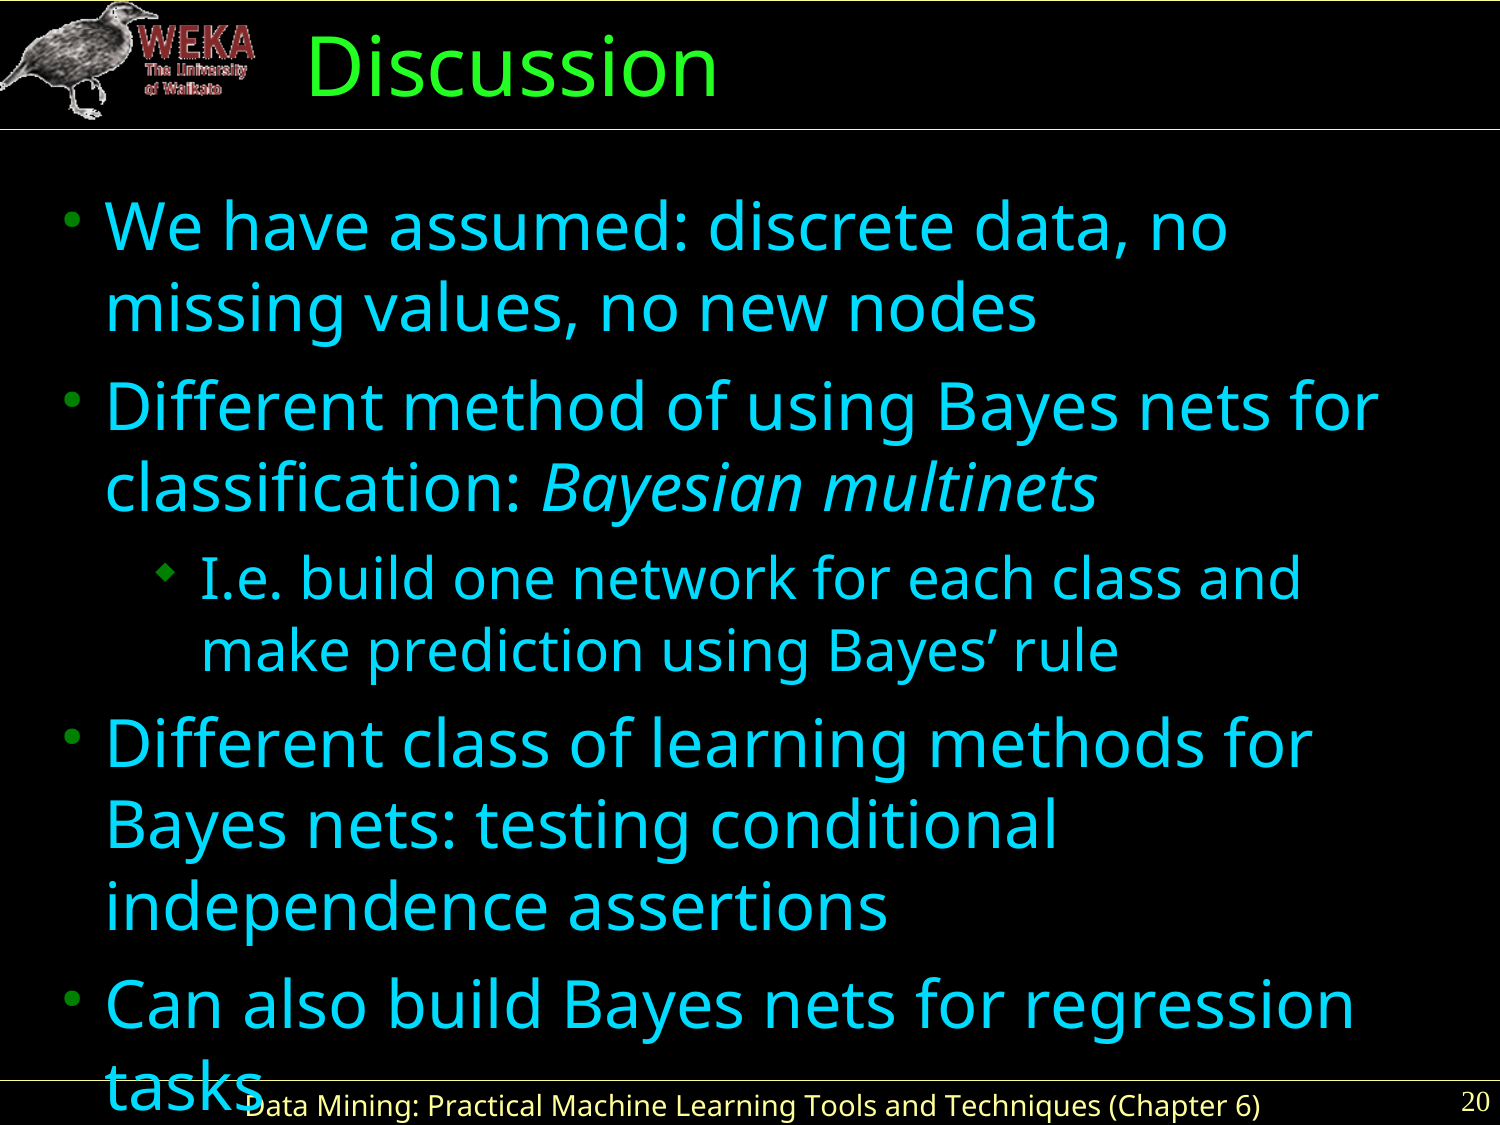

# Discussion
We have assumed: discrete data, no missing values, no new nodes
Different method of using Bayes nets for classification: Bayesian multinets
I.e. build one network for each class and make prediction using Bayes’ rule
Different class of learning methods for Bayes nets: testing conditional independence assertions
Can also build Bayes nets for regression tasks
Data Mining: Practical Machine Learning Tools and Techniques (Chapter 6)
20